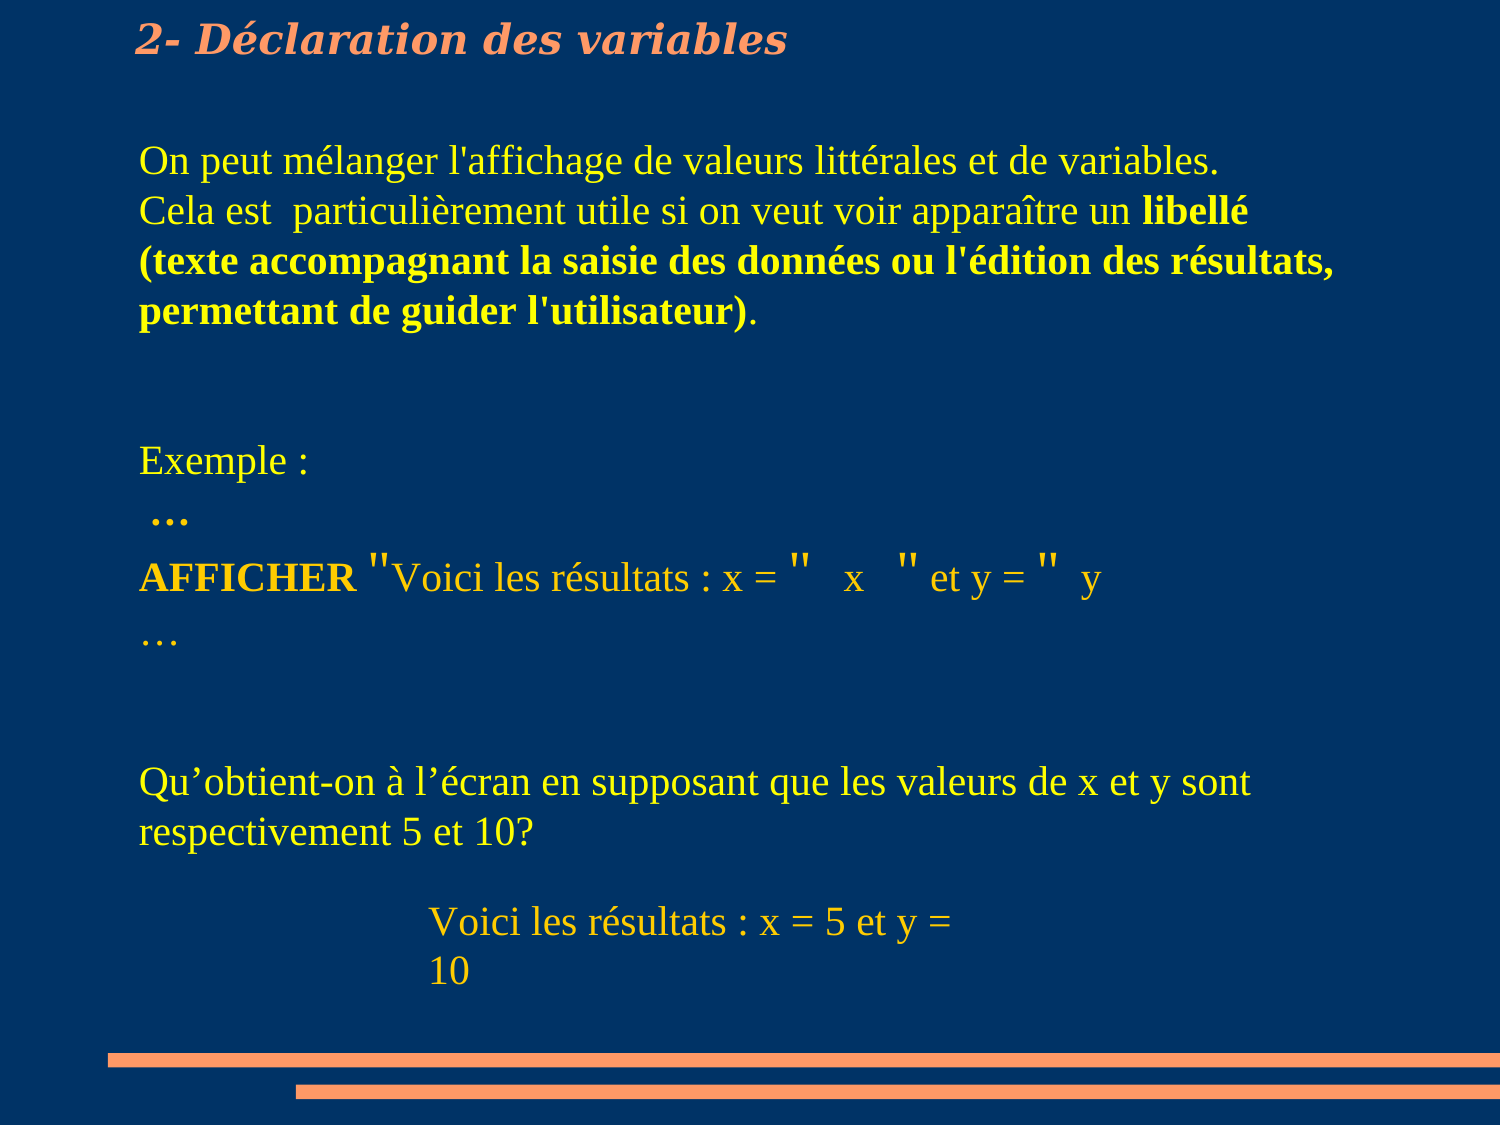

# 2- Déclaration des variables
On peut mélanger l'affichage de valeurs littérales et de variables.
Cela est particulièrement utile si on veut voir apparaître un libellé (texte accompagnant la saisie des données ou l'édition des résultats, permettant de guider l'utilisateur).
Exemple :
 …
AFFICHER "Voici les résultats : x = " x " et y = " y
…
Qu’obtient-on à l’écran en supposant que les valeurs de x et y sont respectivement 5 et 10?
Voici les résultats : x = 5 et y = 10